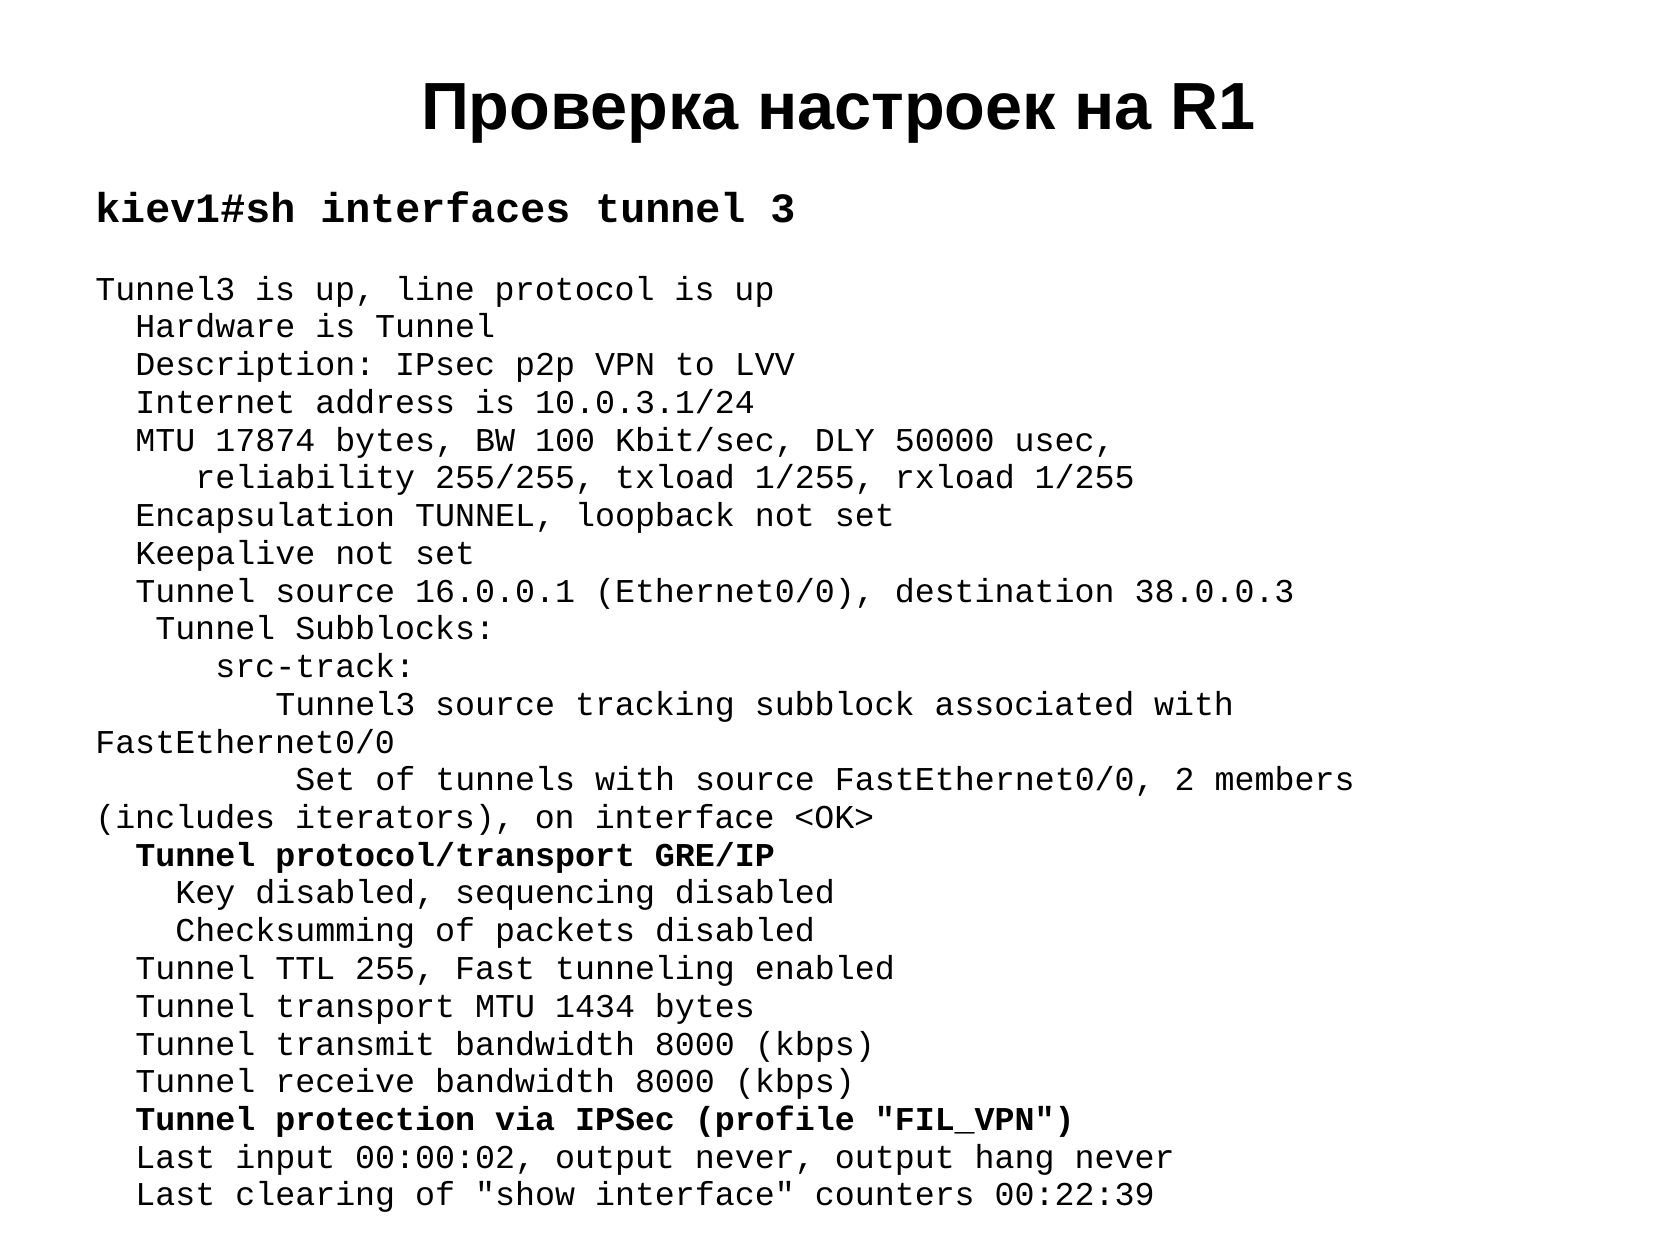

Проверка настроек на R1
# kiev1#sh interfaces tunnel 3
Tunnel3 is up, line protocol is up
 Hardware is Tunnel
 Description: IPsec p2p VPN to LVV
 Internet address is 10.0.3.1/24
 MTU 17874 bytes, BW 100 Kbit/sec, DLY 50000 usec,
 reliability 255/255, txload 1/255, rxload 1/255
 Encapsulation TUNNEL, loopback not set
 Keepalive not set
 Tunnel source 16.0.0.1 (Ethernet0/0), destination 38.0.0.3
 Tunnel Subblocks:
 src-track:
 Tunnel3 source tracking subblock associated with FastEthernet0/0
 Set of tunnels with source FastEthernet0/0, 2 members (includes iterators), on interface <OK>
 Tunnel protocol/transport GRE/IP
 Key disabled, sequencing disabled
 Checksumming of packets disabled
 Tunnel TTL 255, Fast tunneling enabled
 Tunnel transport MTU 1434 bytes
 Tunnel transmit bandwidth 8000 (kbps)
 Tunnel receive bandwidth 8000 (kbps)
 Tunnel protection via IPSec (profile "FIL_VPN")
 Last input 00:00:02, output never, output hang never
 Last clearing of "show interface" counters 00:22:39